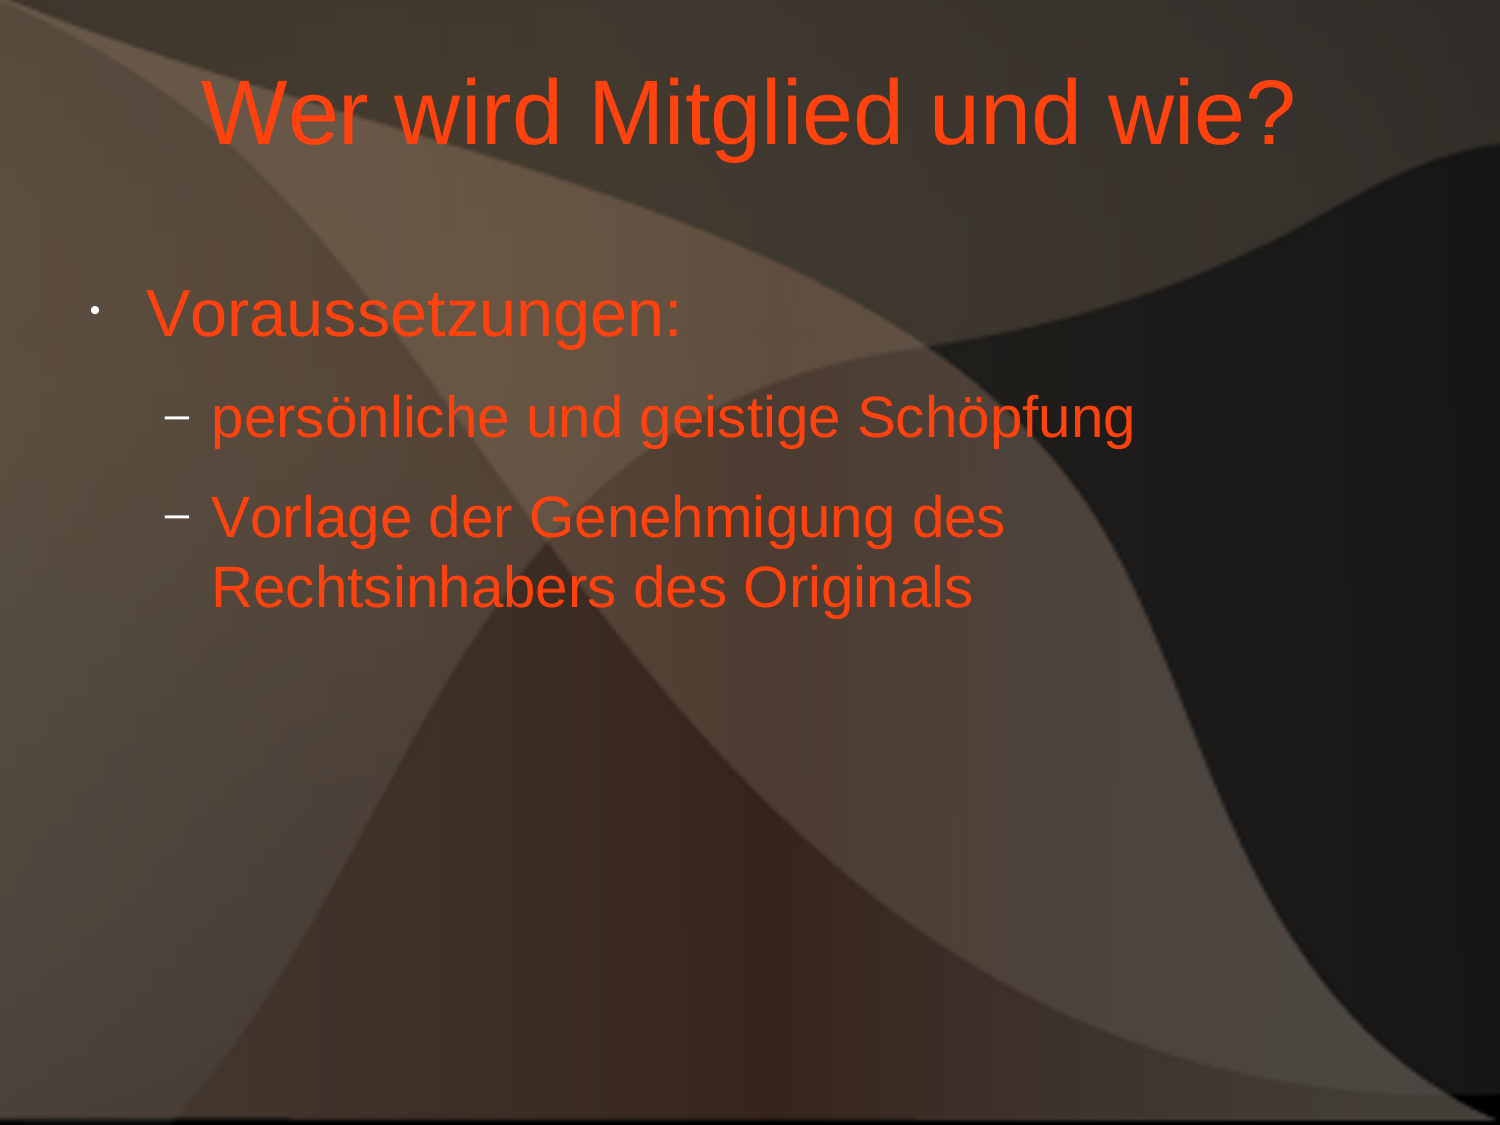

# Wer wird Mitglied und wie?
Voraussetzungen:
persönliche und geistige Schöpfung
Vorlage der Genehmigung des Rechtsinhabers des Originals